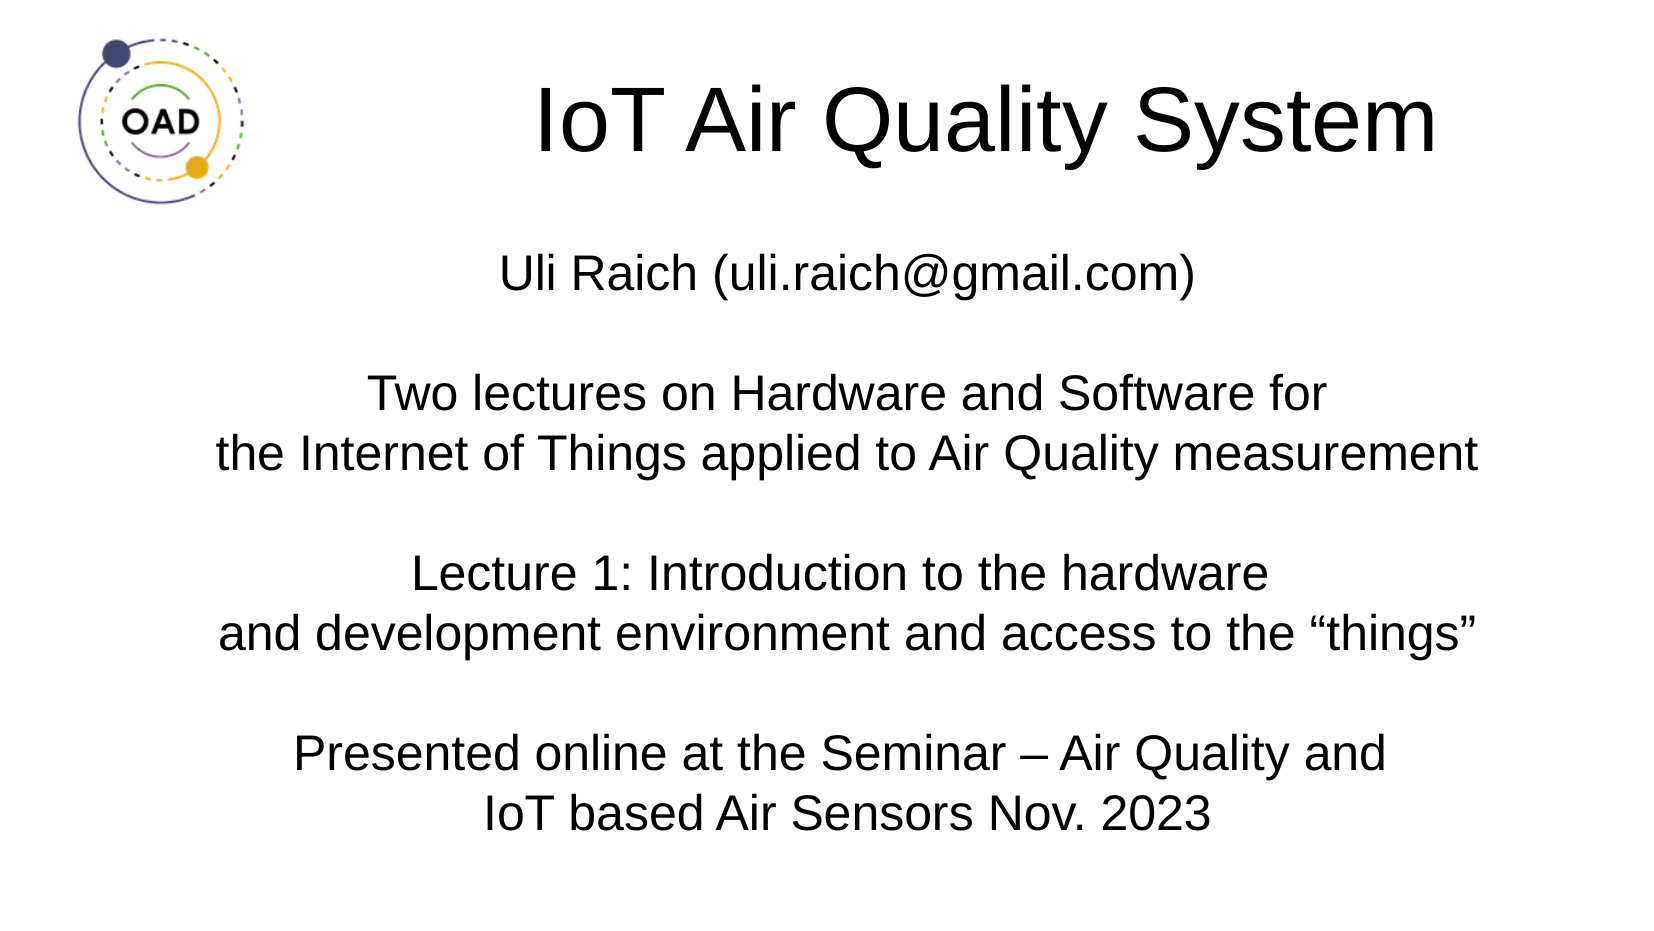

# IoT Air Quality System
Uli Raich (uli.raich@gmail.com)
Two lectures on Hardware and Software for
the Internet of Things applied to Air Quality measurement
Lecture 1: Introduction to the hardware
and development environment and access to the “things”
Presented online at the Seminar – Air Quality and
IoT based Air Sensors Nov. 2023